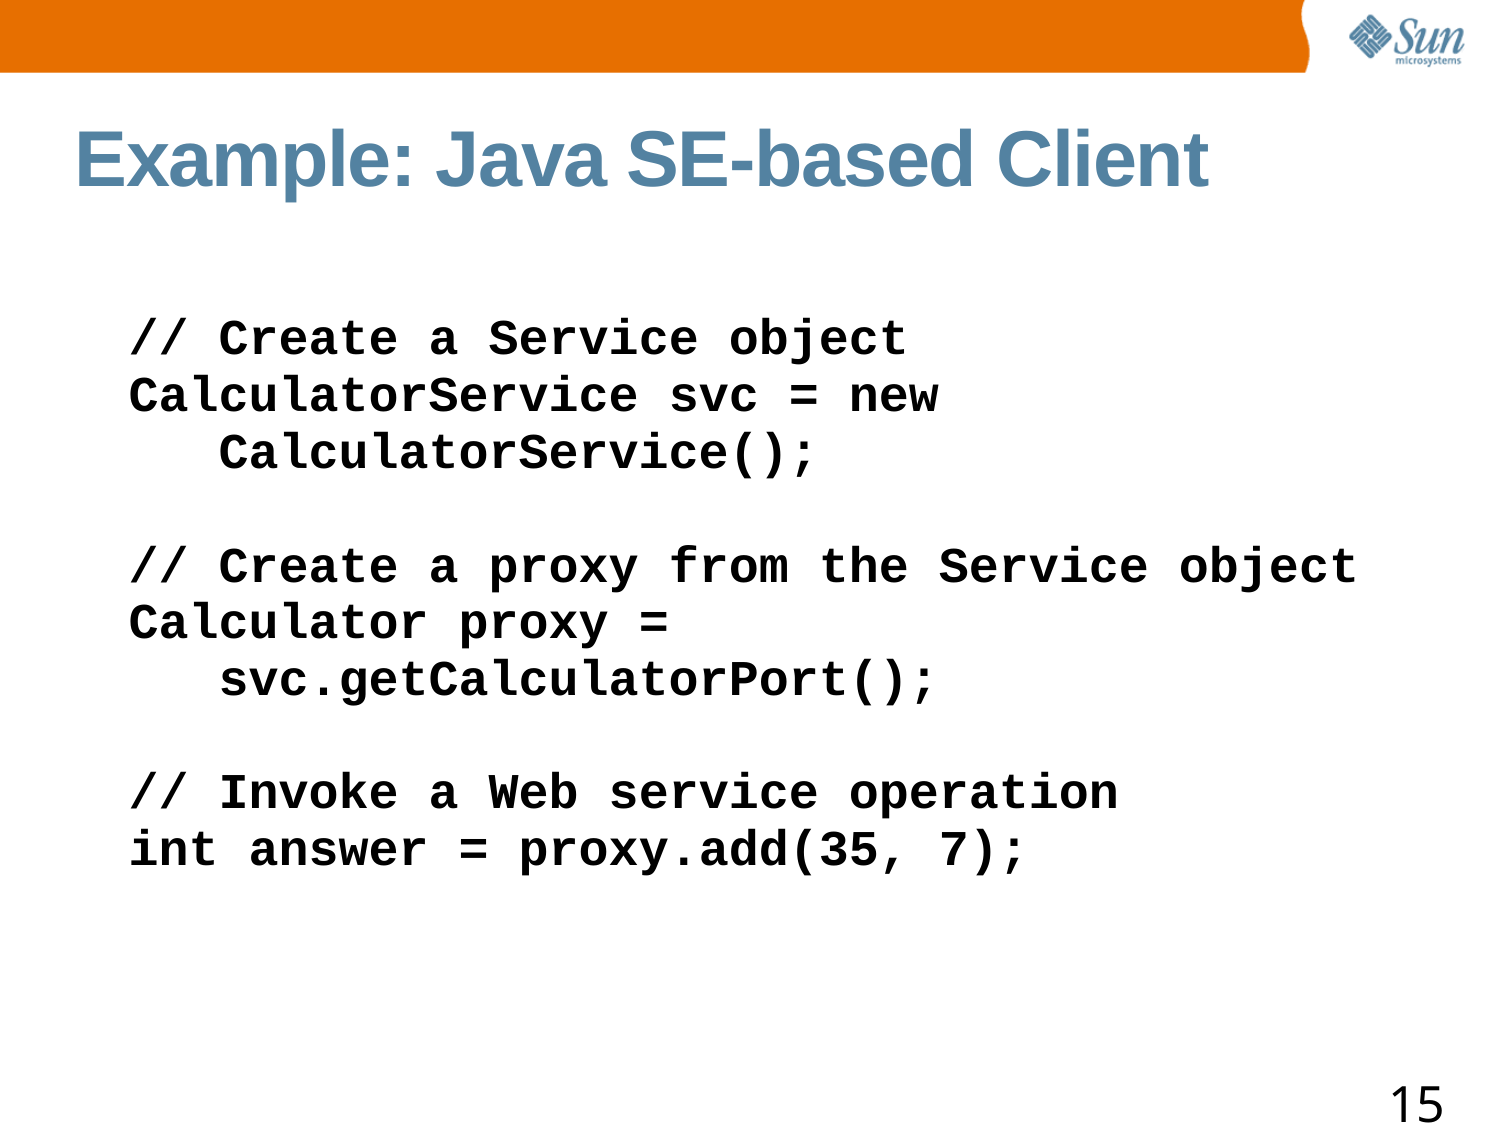

# Example: Java SE-based Client
// Create a Service object
CalculatorService svc = new
 CalculatorService();
// Create a proxy from the Service object
Calculator proxy =
 svc.getCalculatorPort();
// Invoke a Web service operation
int answer = proxy.add(35, 7);